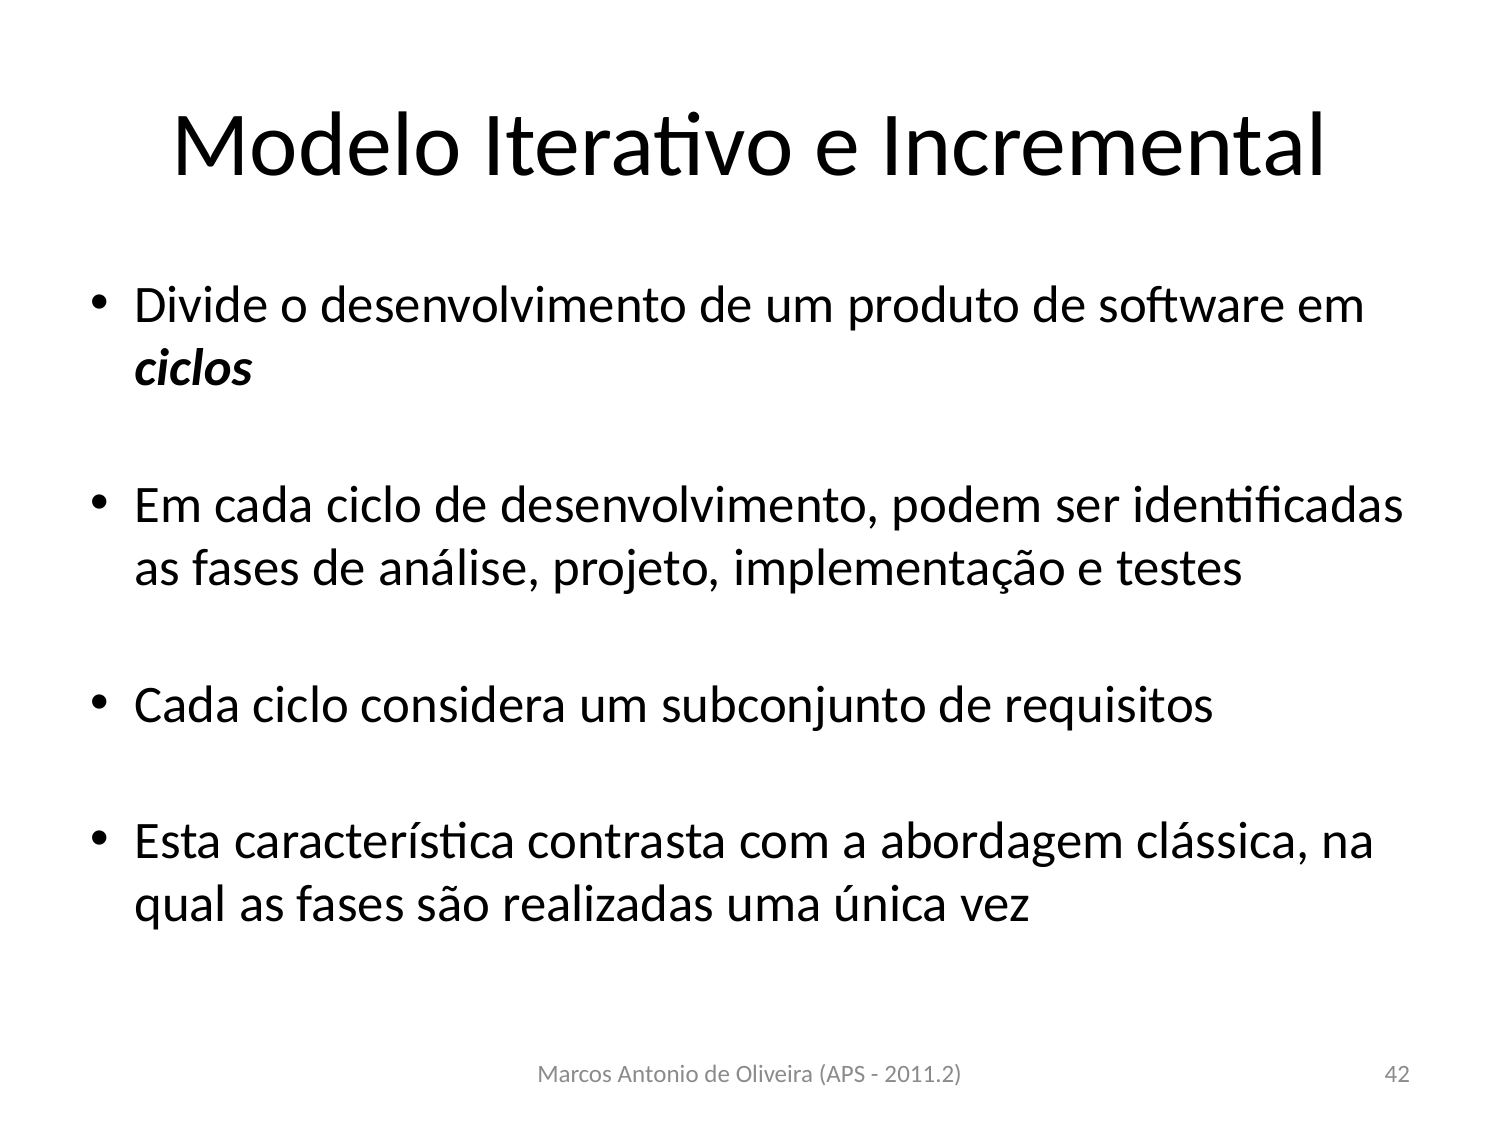

# Modelo Iterativo e Incremental
Divide o desenvolvimento de um produto de software em ciclos
Em cada ciclo de desenvolvimento, podem ser identificadas as fases de análise, projeto, implementação e testes
Cada ciclo considera um subconjunto de requisitos
Esta característica contrasta com a abordagem clássica, na qual as fases são realizadas uma única vez
Marcos Antonio de Oliveira (APS - 2011.2)